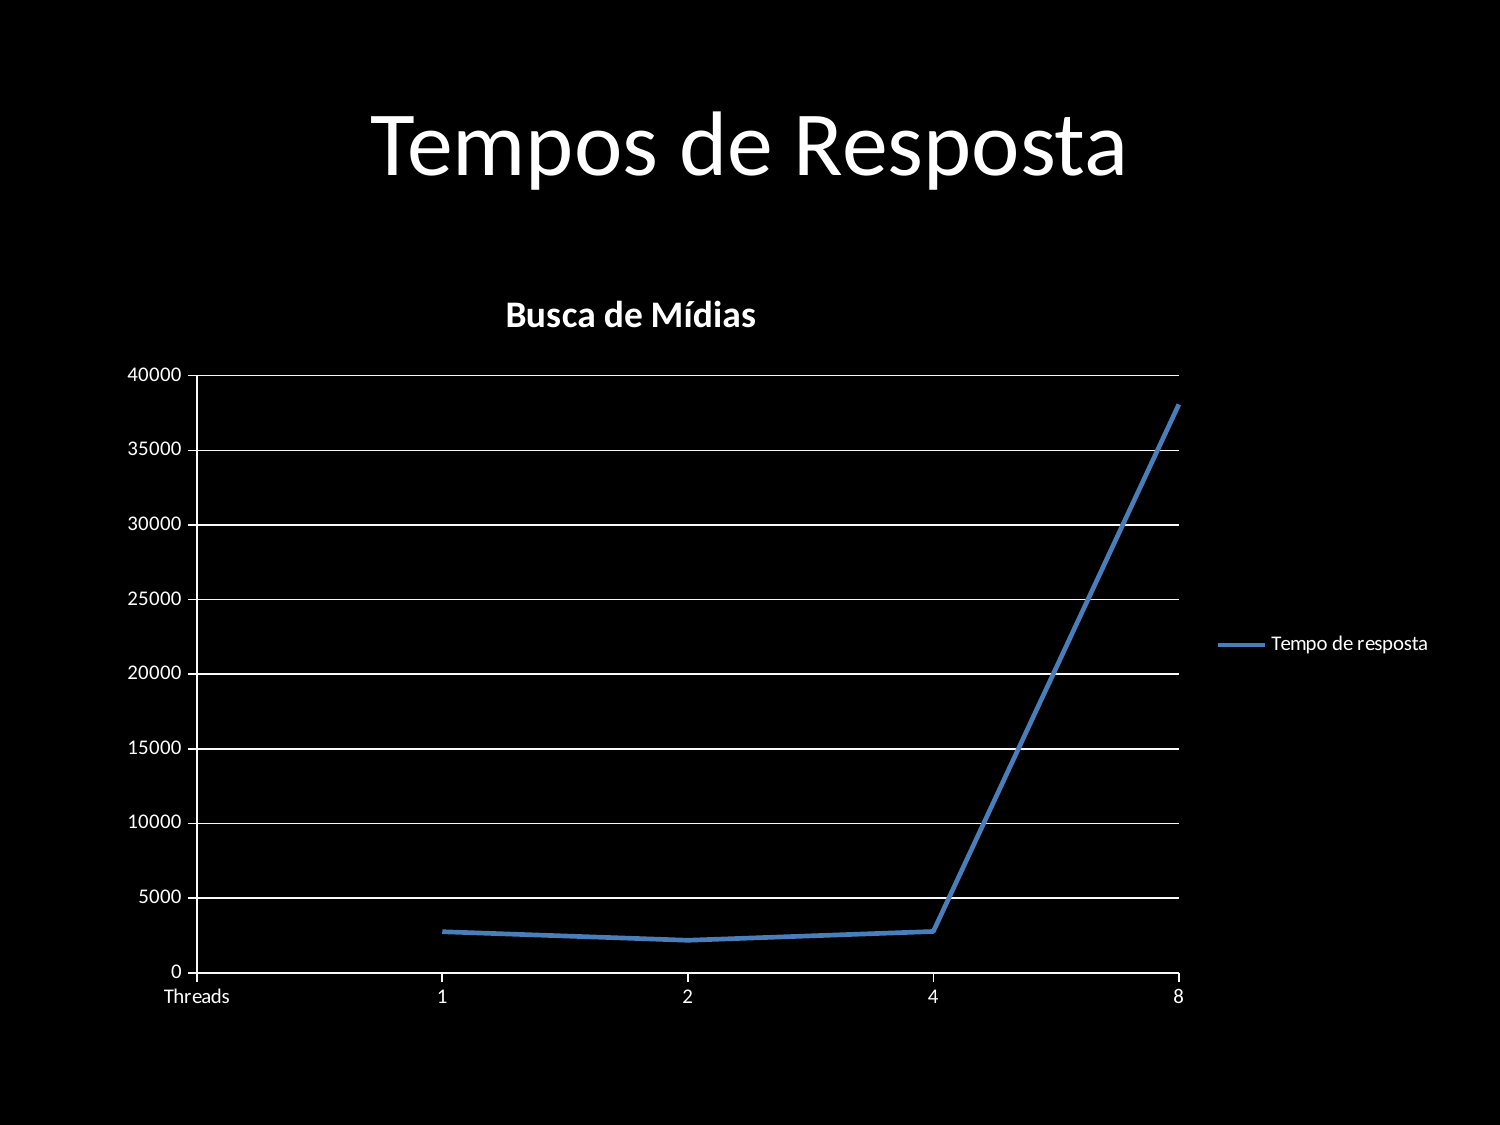

# Tempos de Resposta
### Chart: Busca de Mídias
| Category | Tempo de resposta |
|---|---|
| Threads | None |
| 1 | 2754.0 |
| 2 | 2182.0 |
| 4 | 2770.0 |
| 8 | 38073.0 |